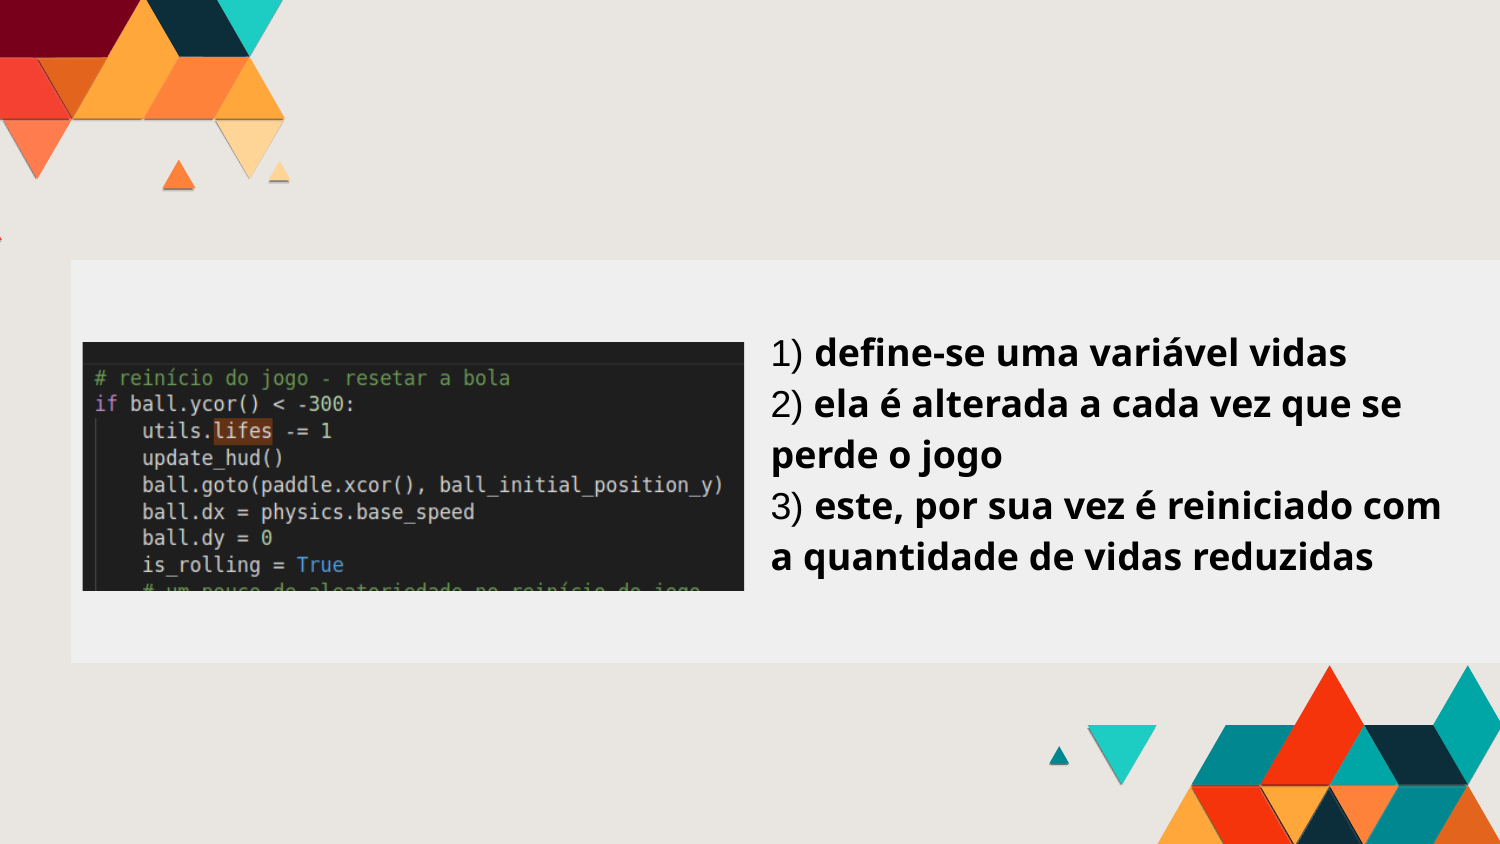

1) define-se uma variável vidas
2) ela é alterada a cada vez que se perde o jogo
3) este, por sua vez é reiniciado com a quantidade de vidas reduzidas